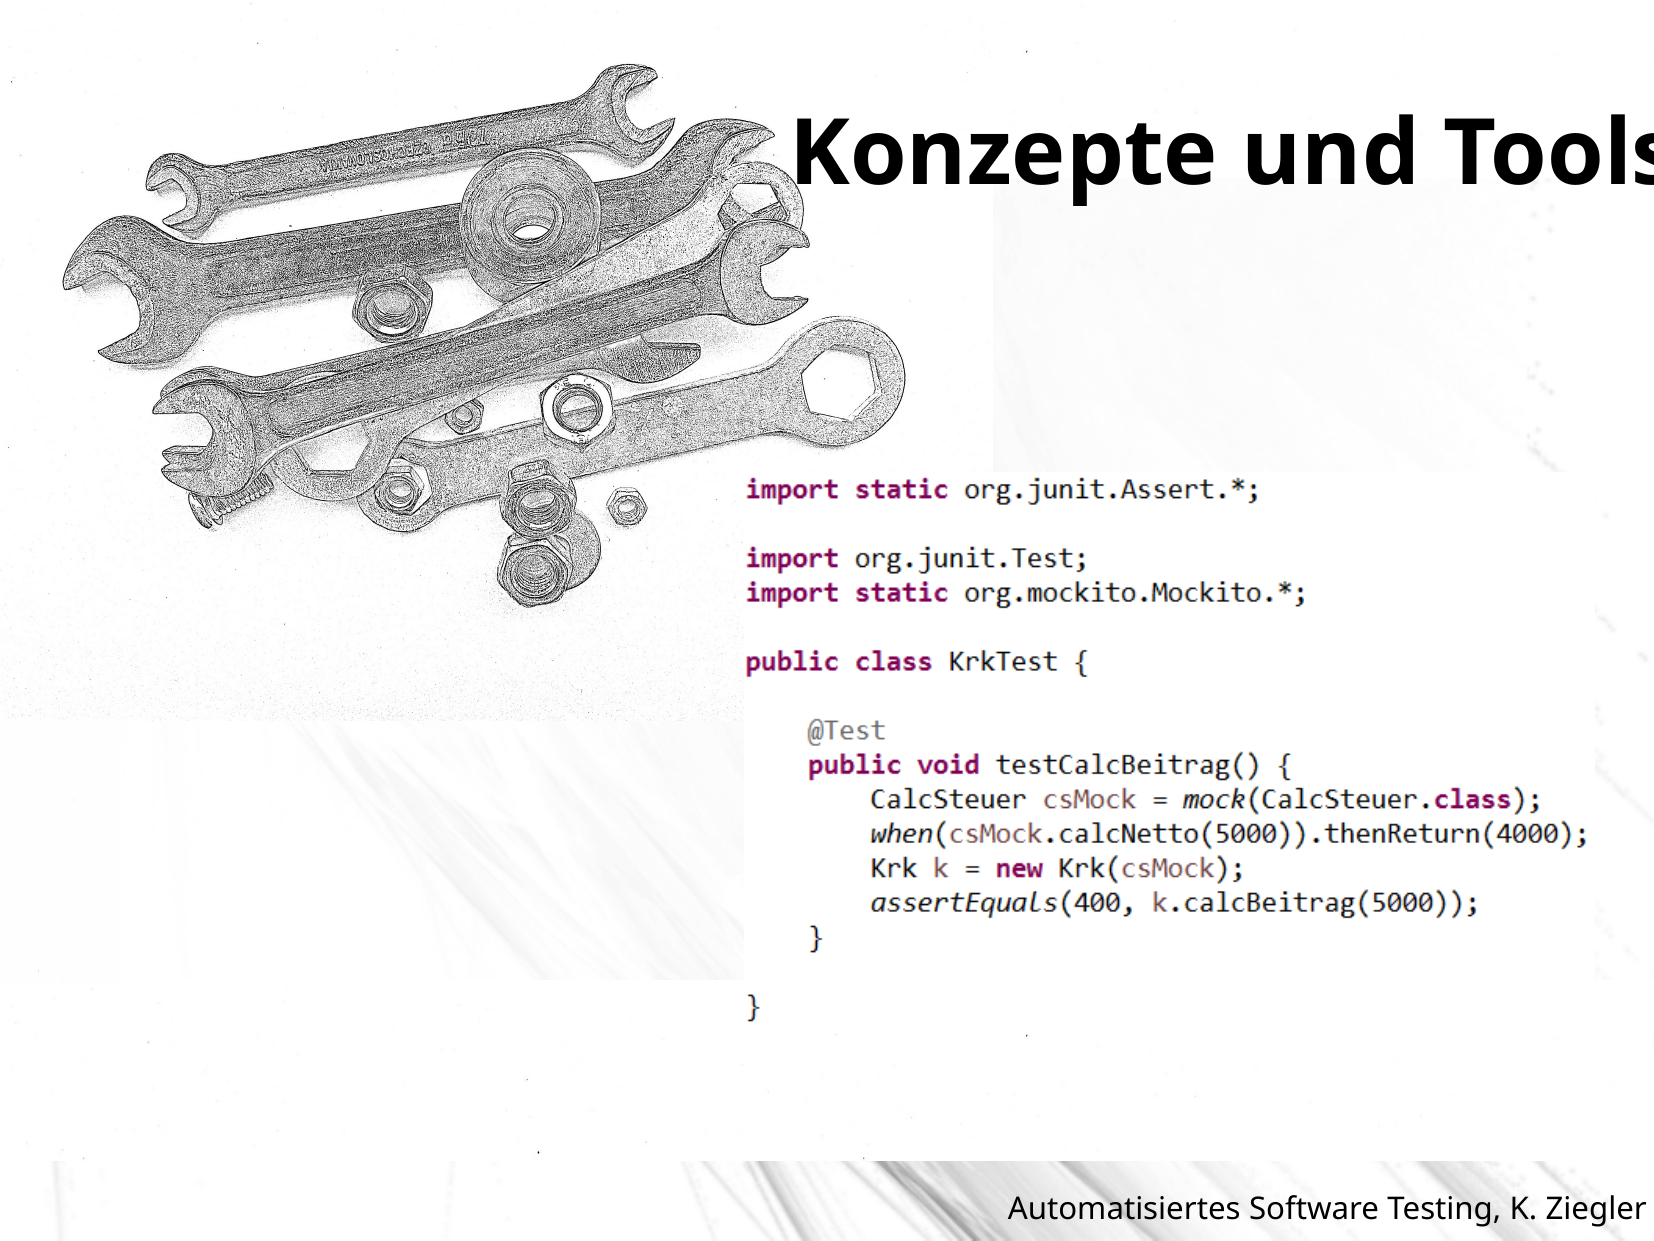

Konzepte und Tools
#
Automatisiertes Software Testing, K. Ziegler